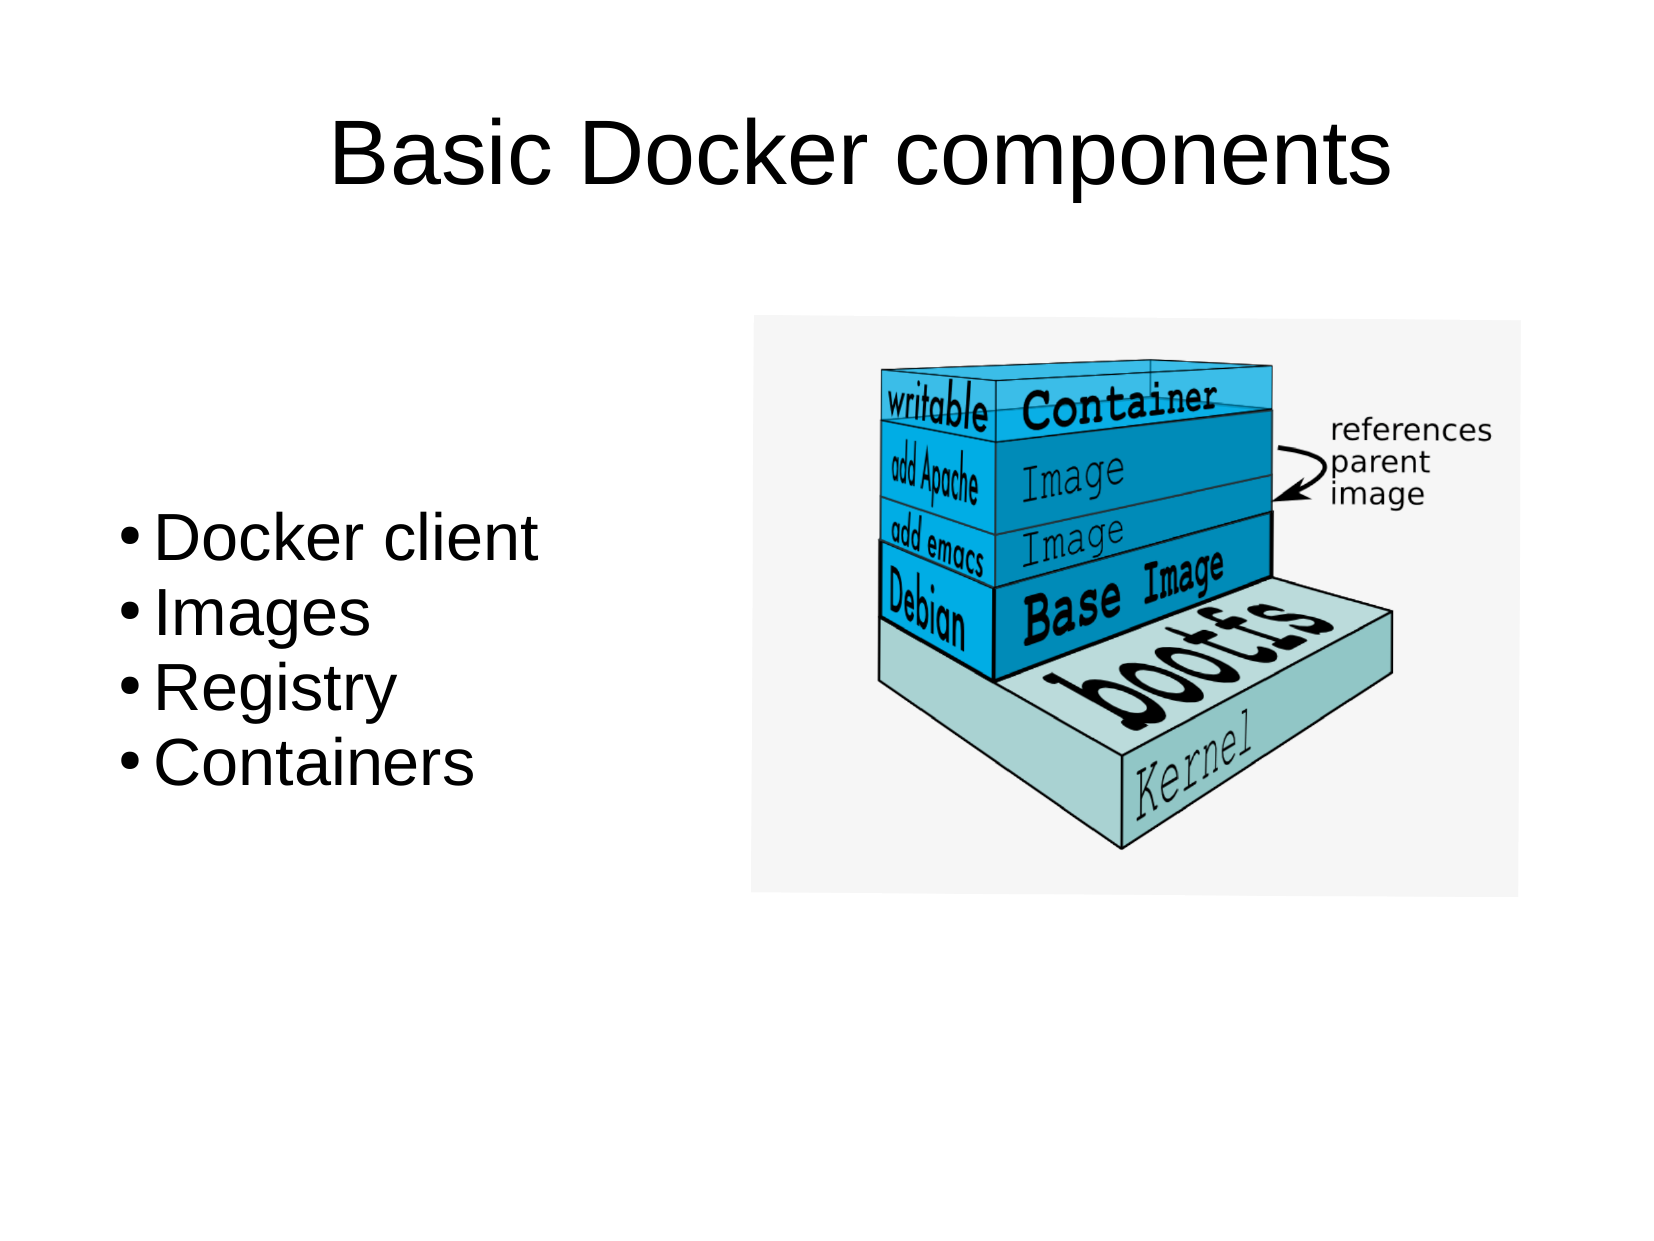

# Basic Docker components
Docker client
Images
Registry
Containers